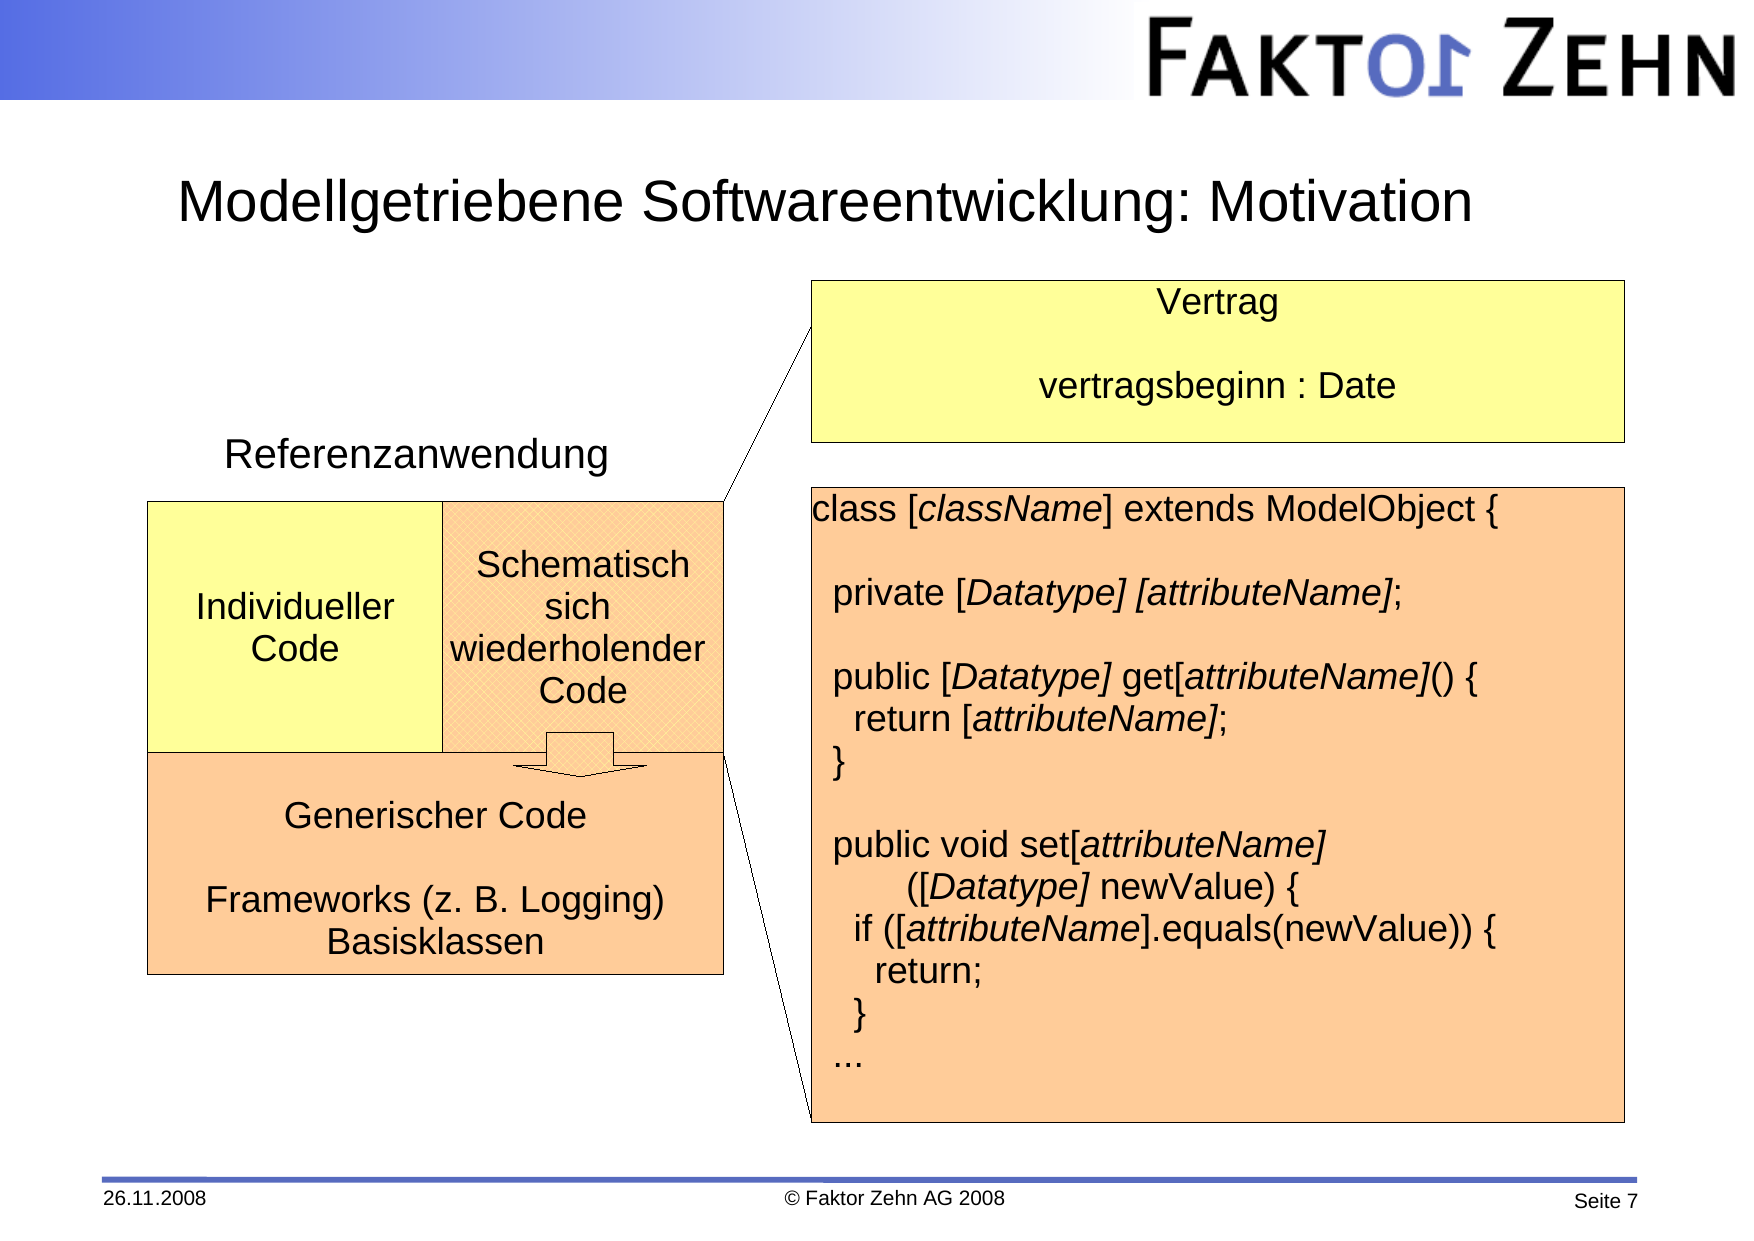

# Modellgetriebene Softwareentwicklung: Motivation
Vertrag
vertragsbeginn : Date
Referenzanwendung
class [className] extends ModelObject {
 private [Datatype] [attributeName];
 public [Datatype] get[attributeName]() {
 return [attributeName];
 }
 public void set[attributeName]
 ([Datatype] newValue) {
 if ([attributeName].equals(newValue)) {
 return;
 }
 ...
Individueller
Code
Schematisch
sich
wiederholender
Code
Generischer Code
Frameworks (z. B. Logging)
Basisklassen